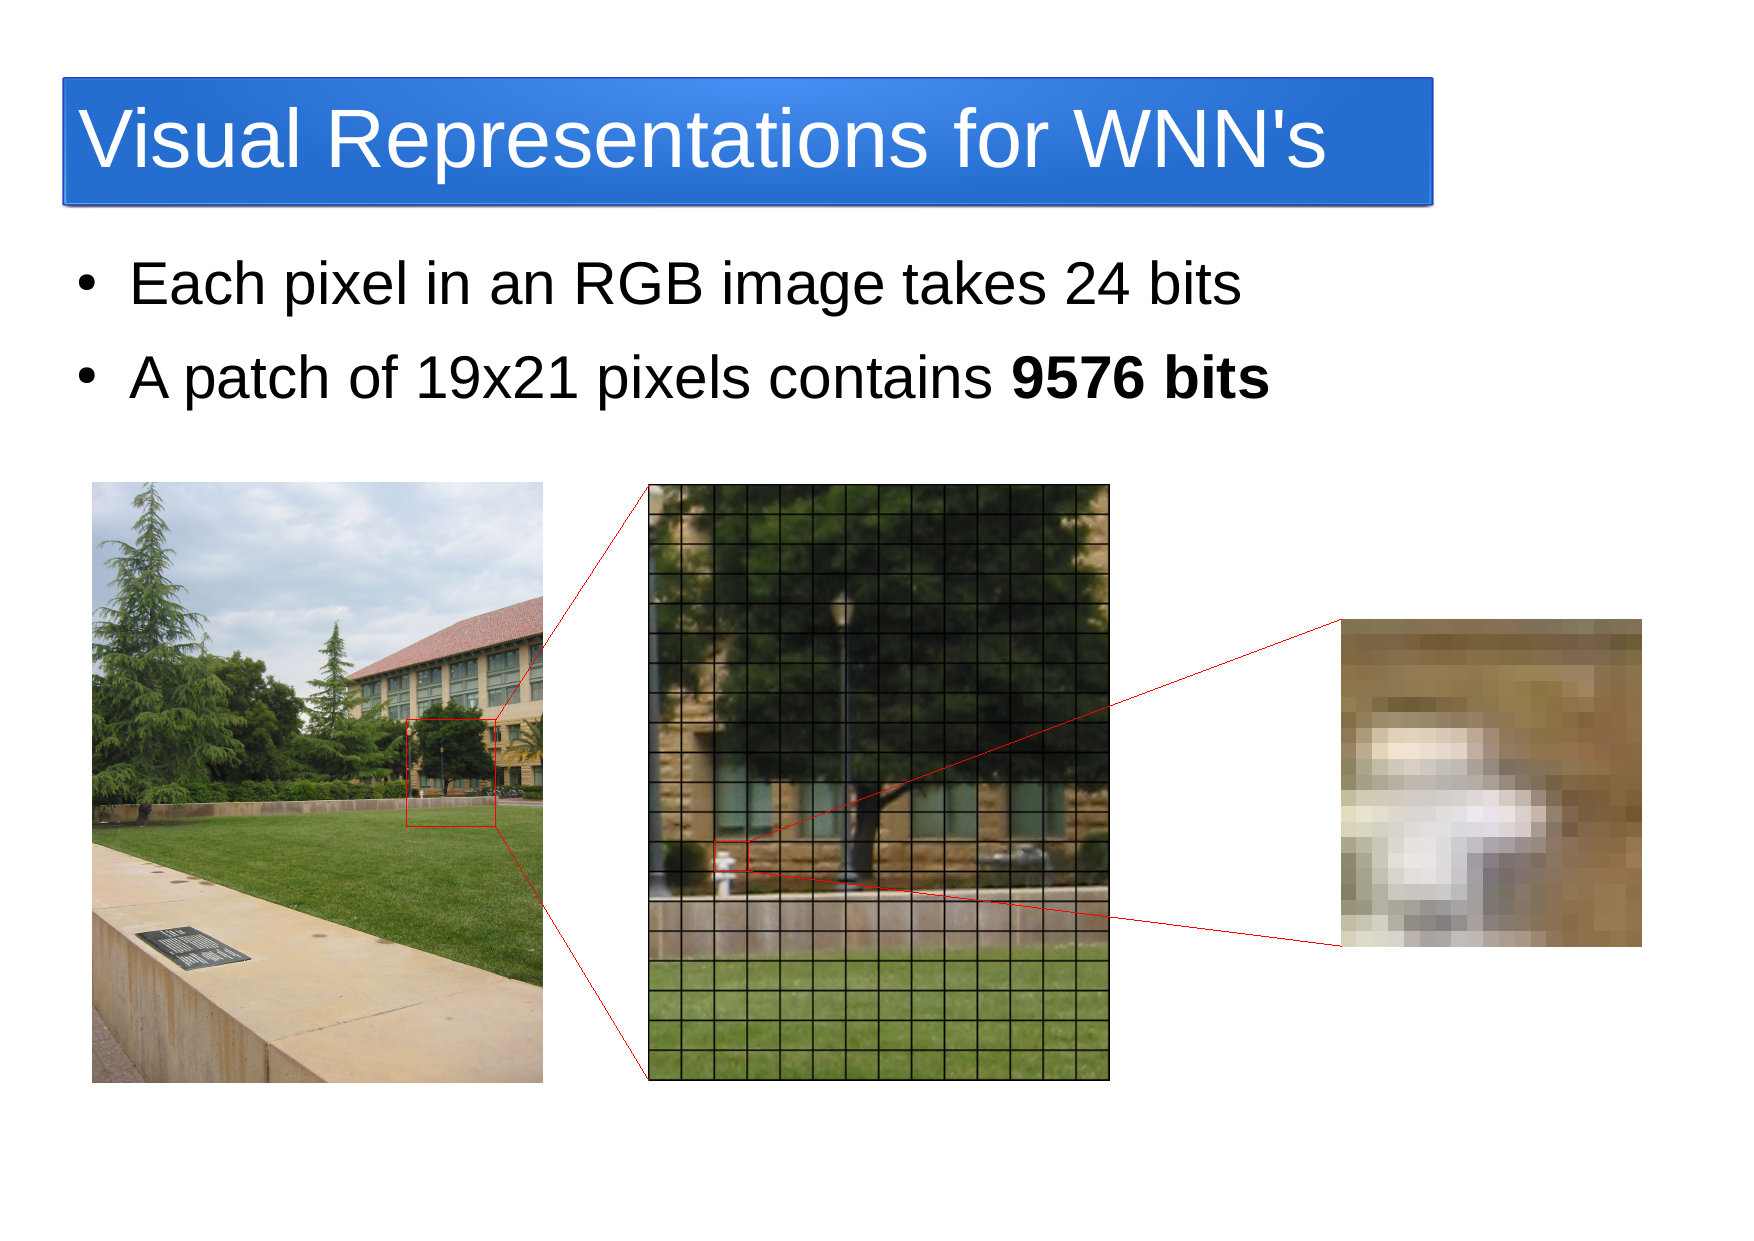

# Visual Representations for WNN's
Each pixel in an RGB image takes 24 bits
A patch of 19x21 pixels contains 9576 bits